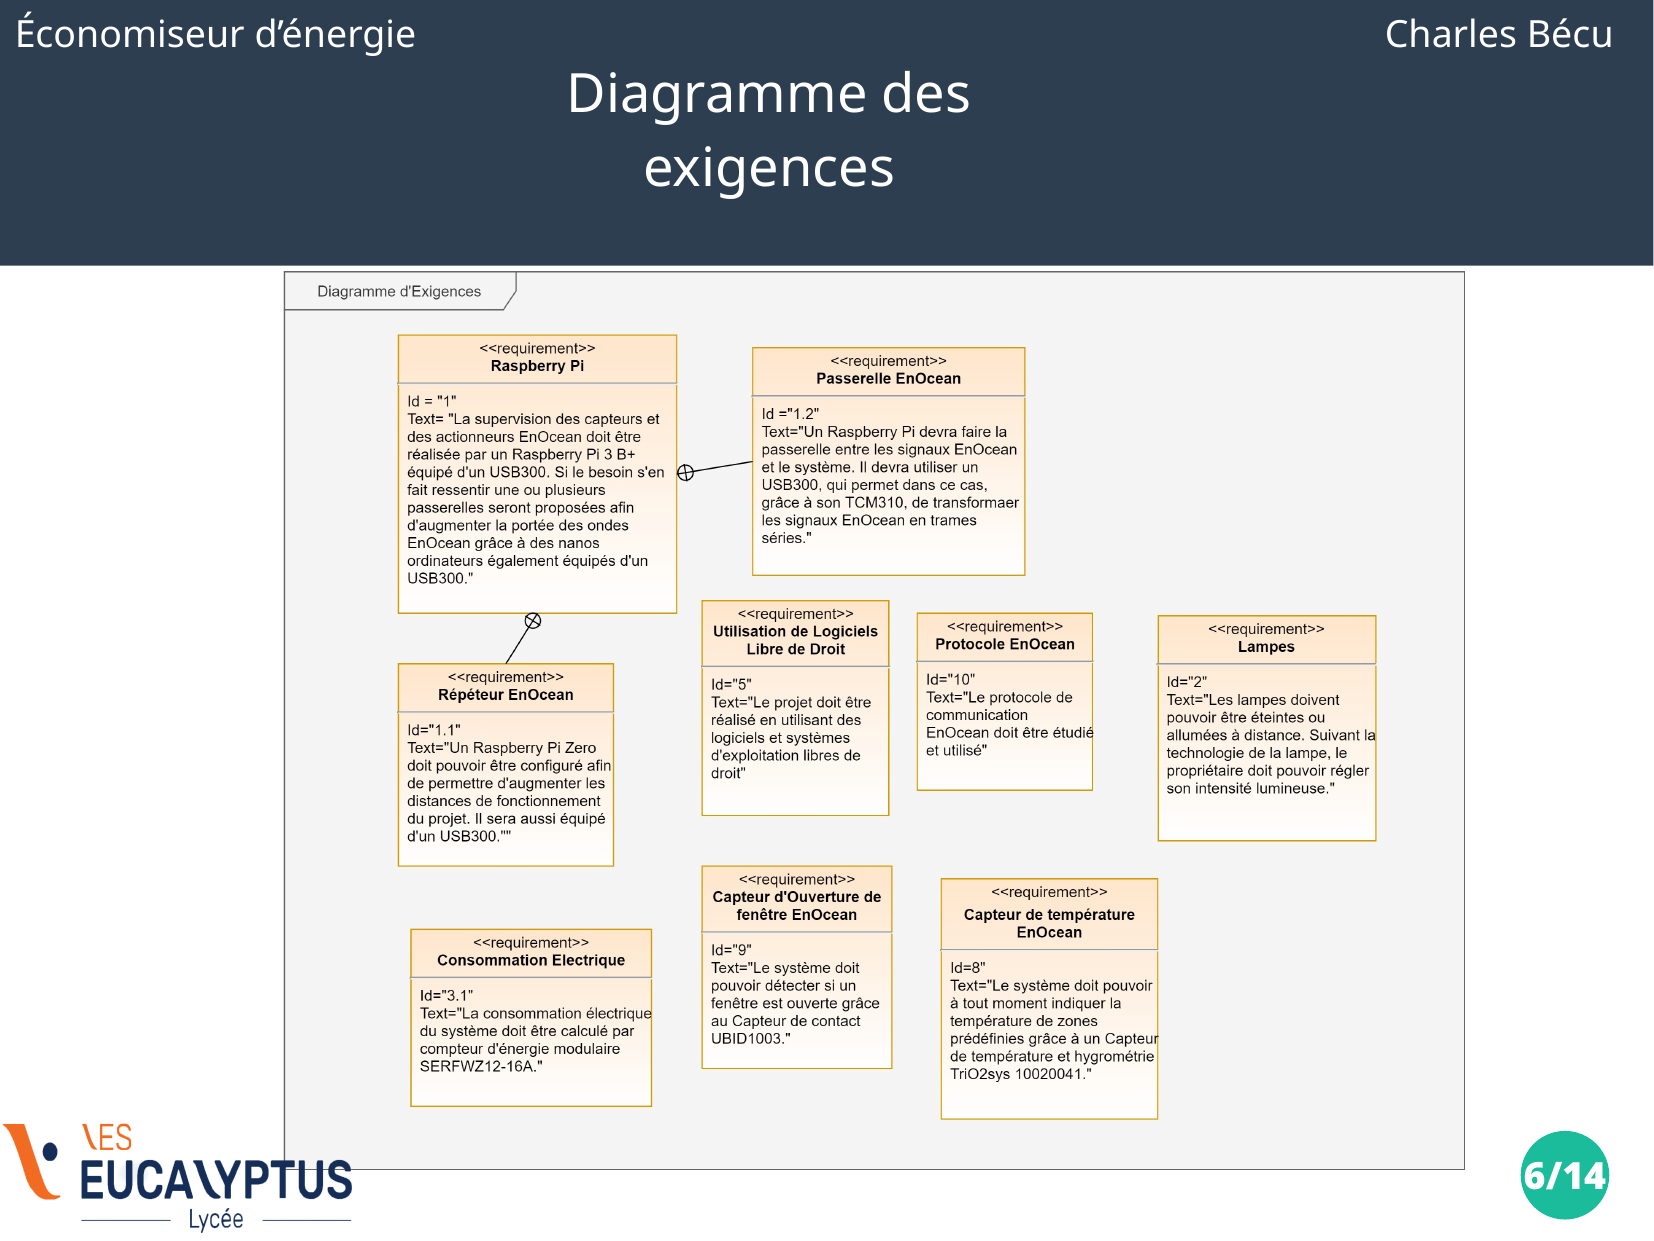

Économiseur d’énergie
Charles Bécu
# Diagramme des exigences
6